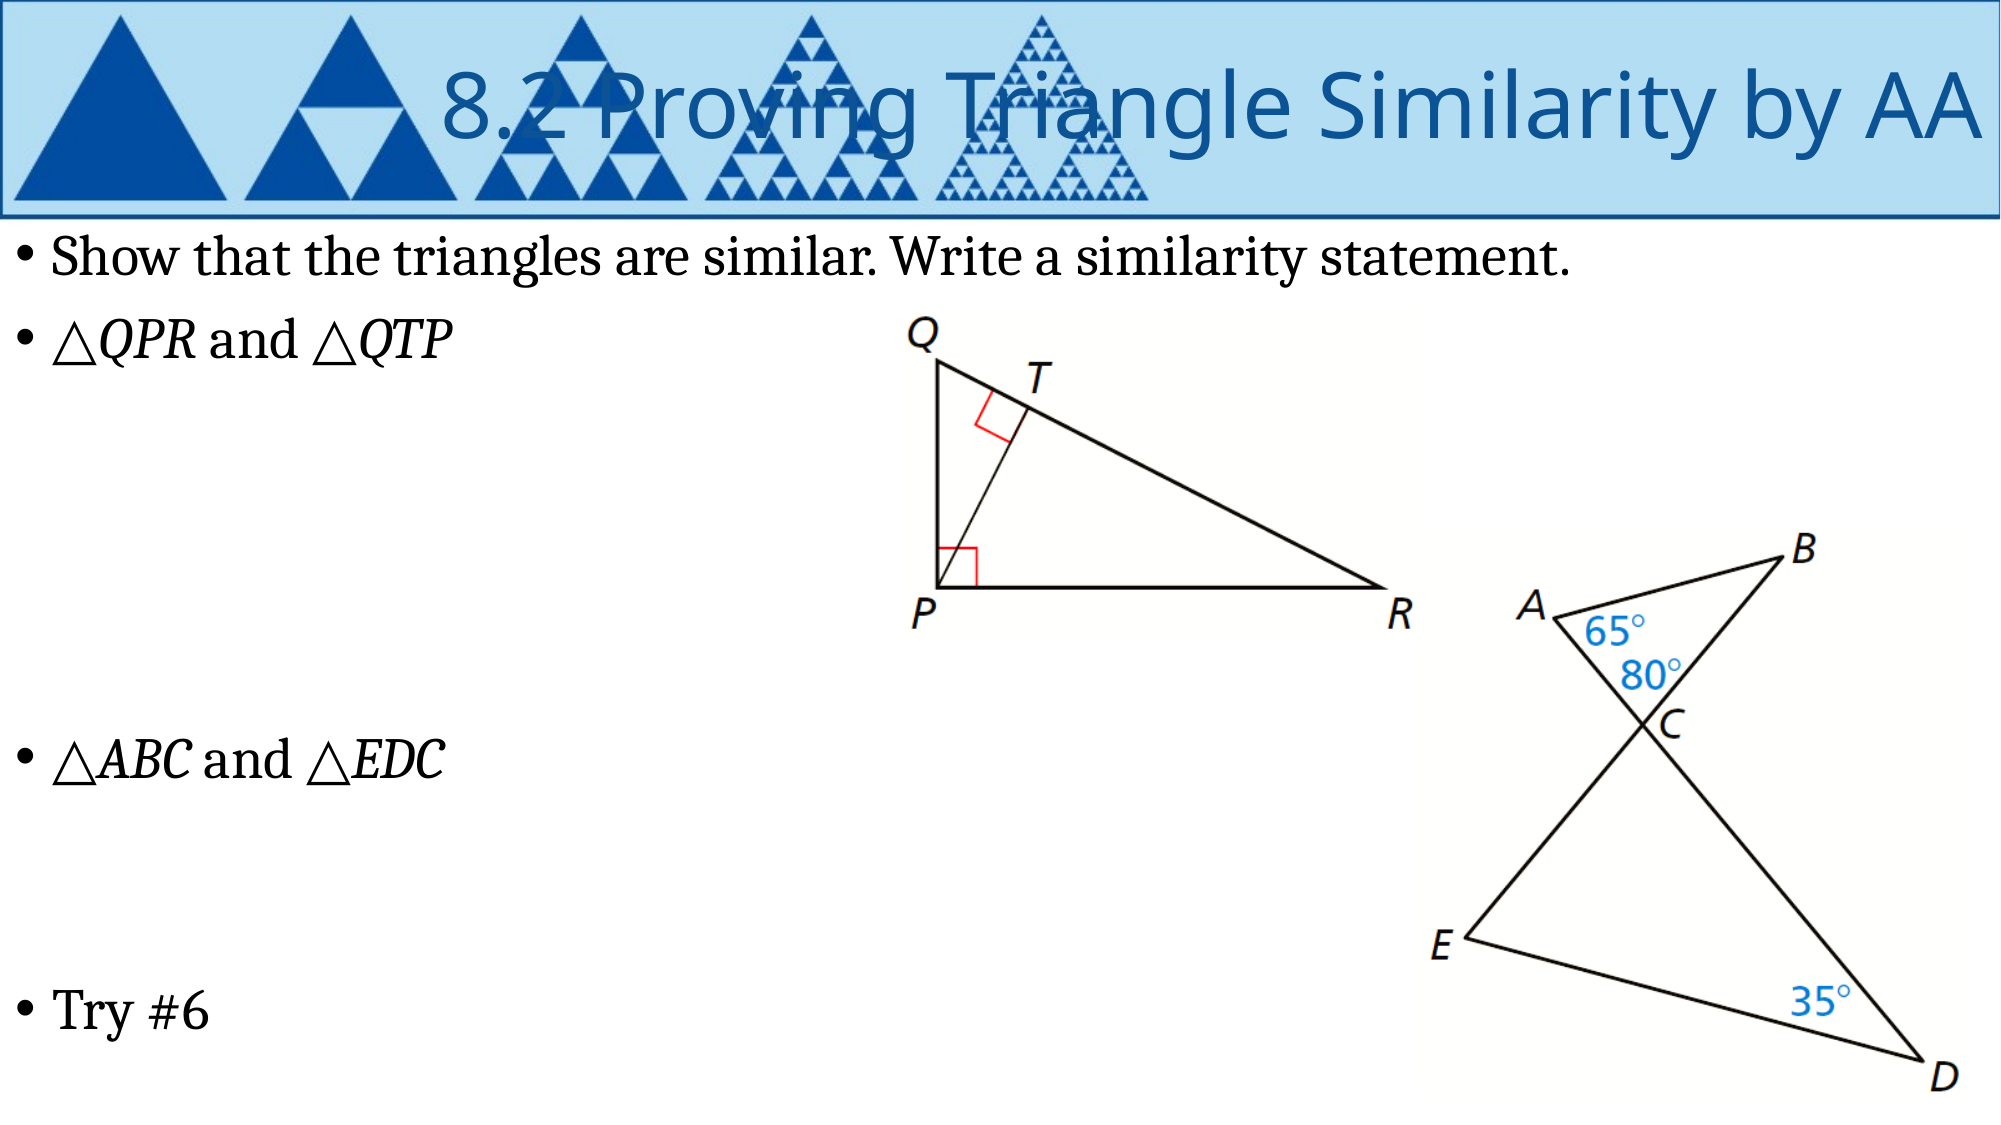

# 8.2 Proving Triangle Similarity by AA
Show that the triangles are similar. Write a similarity statement.
△QPR and △QTP
△ABC and △EDC
Try #6